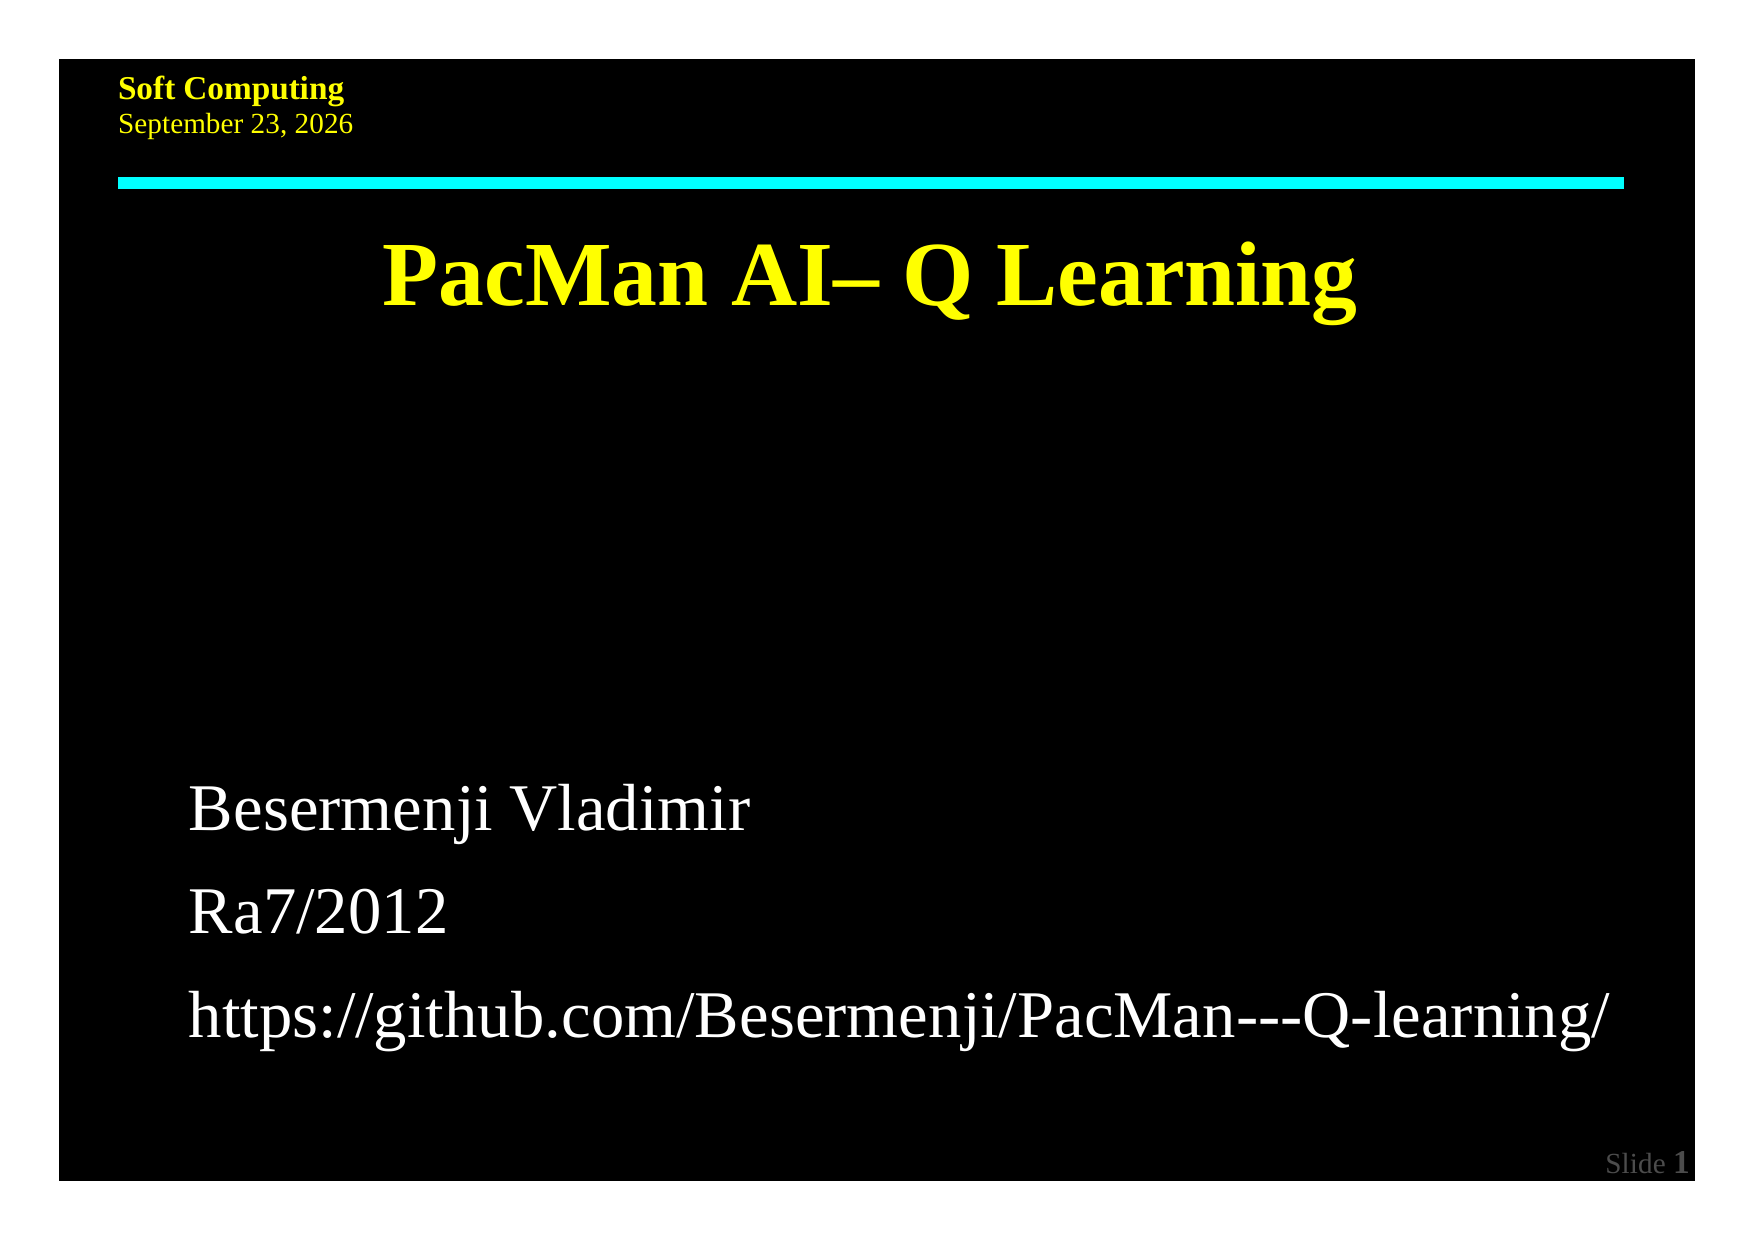

# PacMan AI– Q Learning
Besermenji Vladimir
Ra7/2012
https://github.com/Besermenji/PacMan---Q-learning/